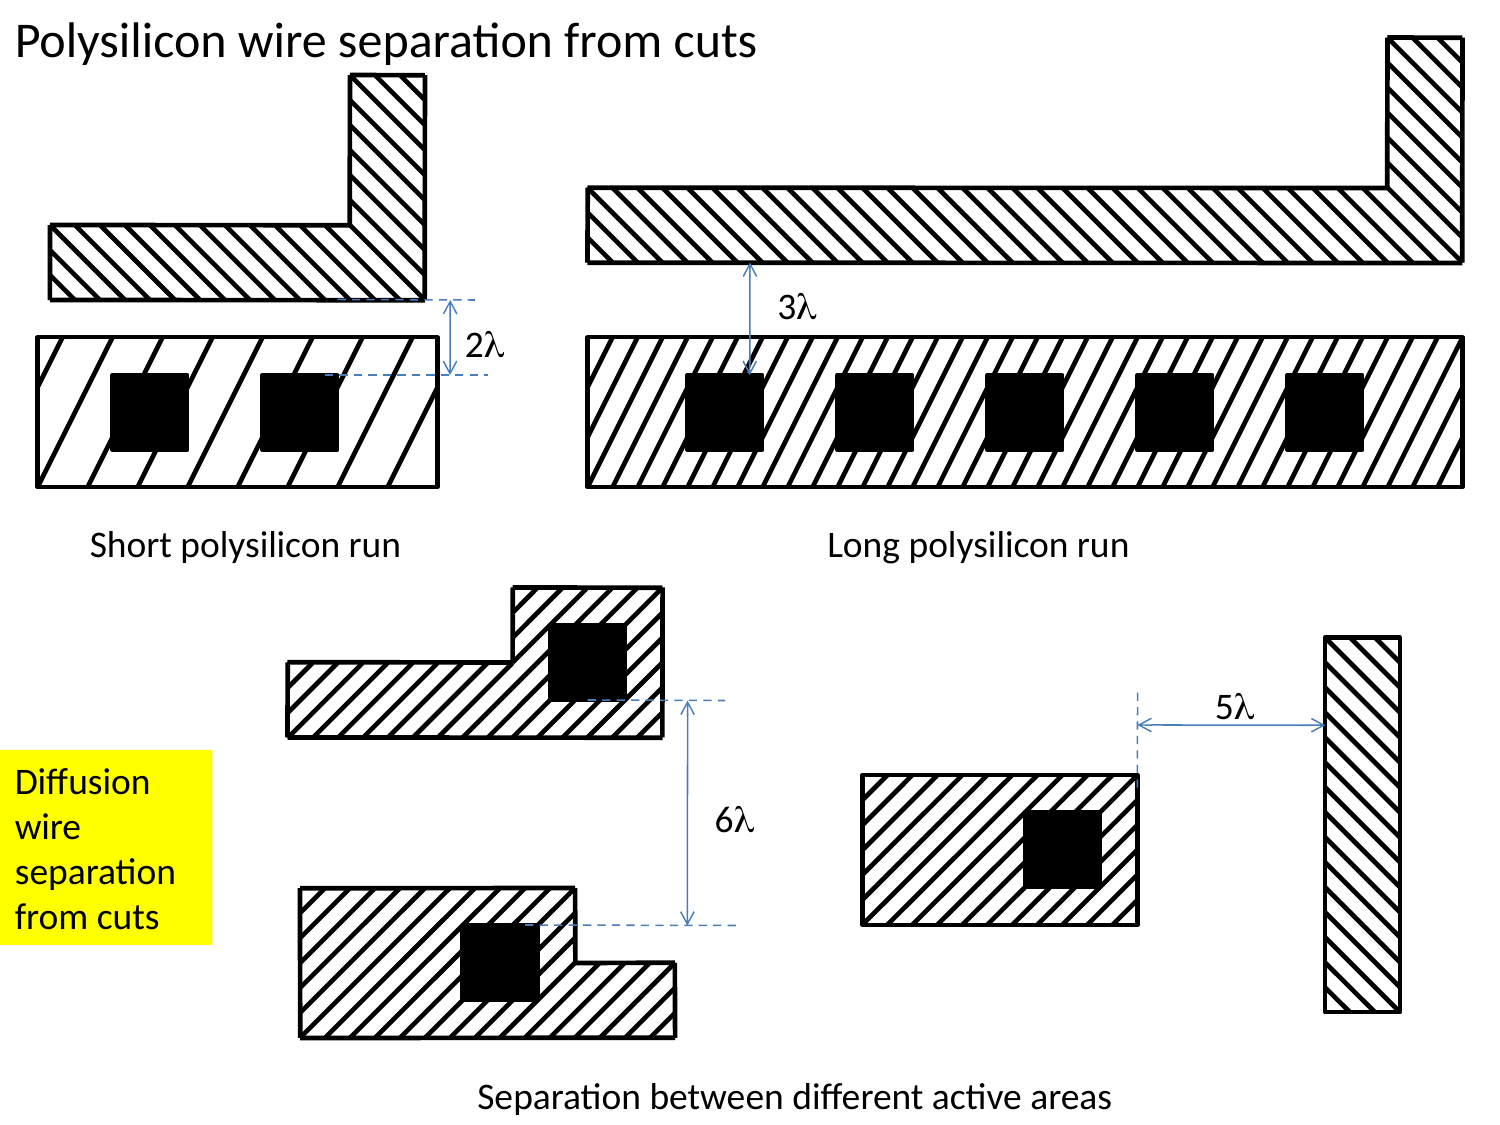

Polysilicon wire separation from cuts
3
Long polysilicon run
2
Short polysilicon run
5
Diffusion wire separation from cuts
6
Separation between different active areas